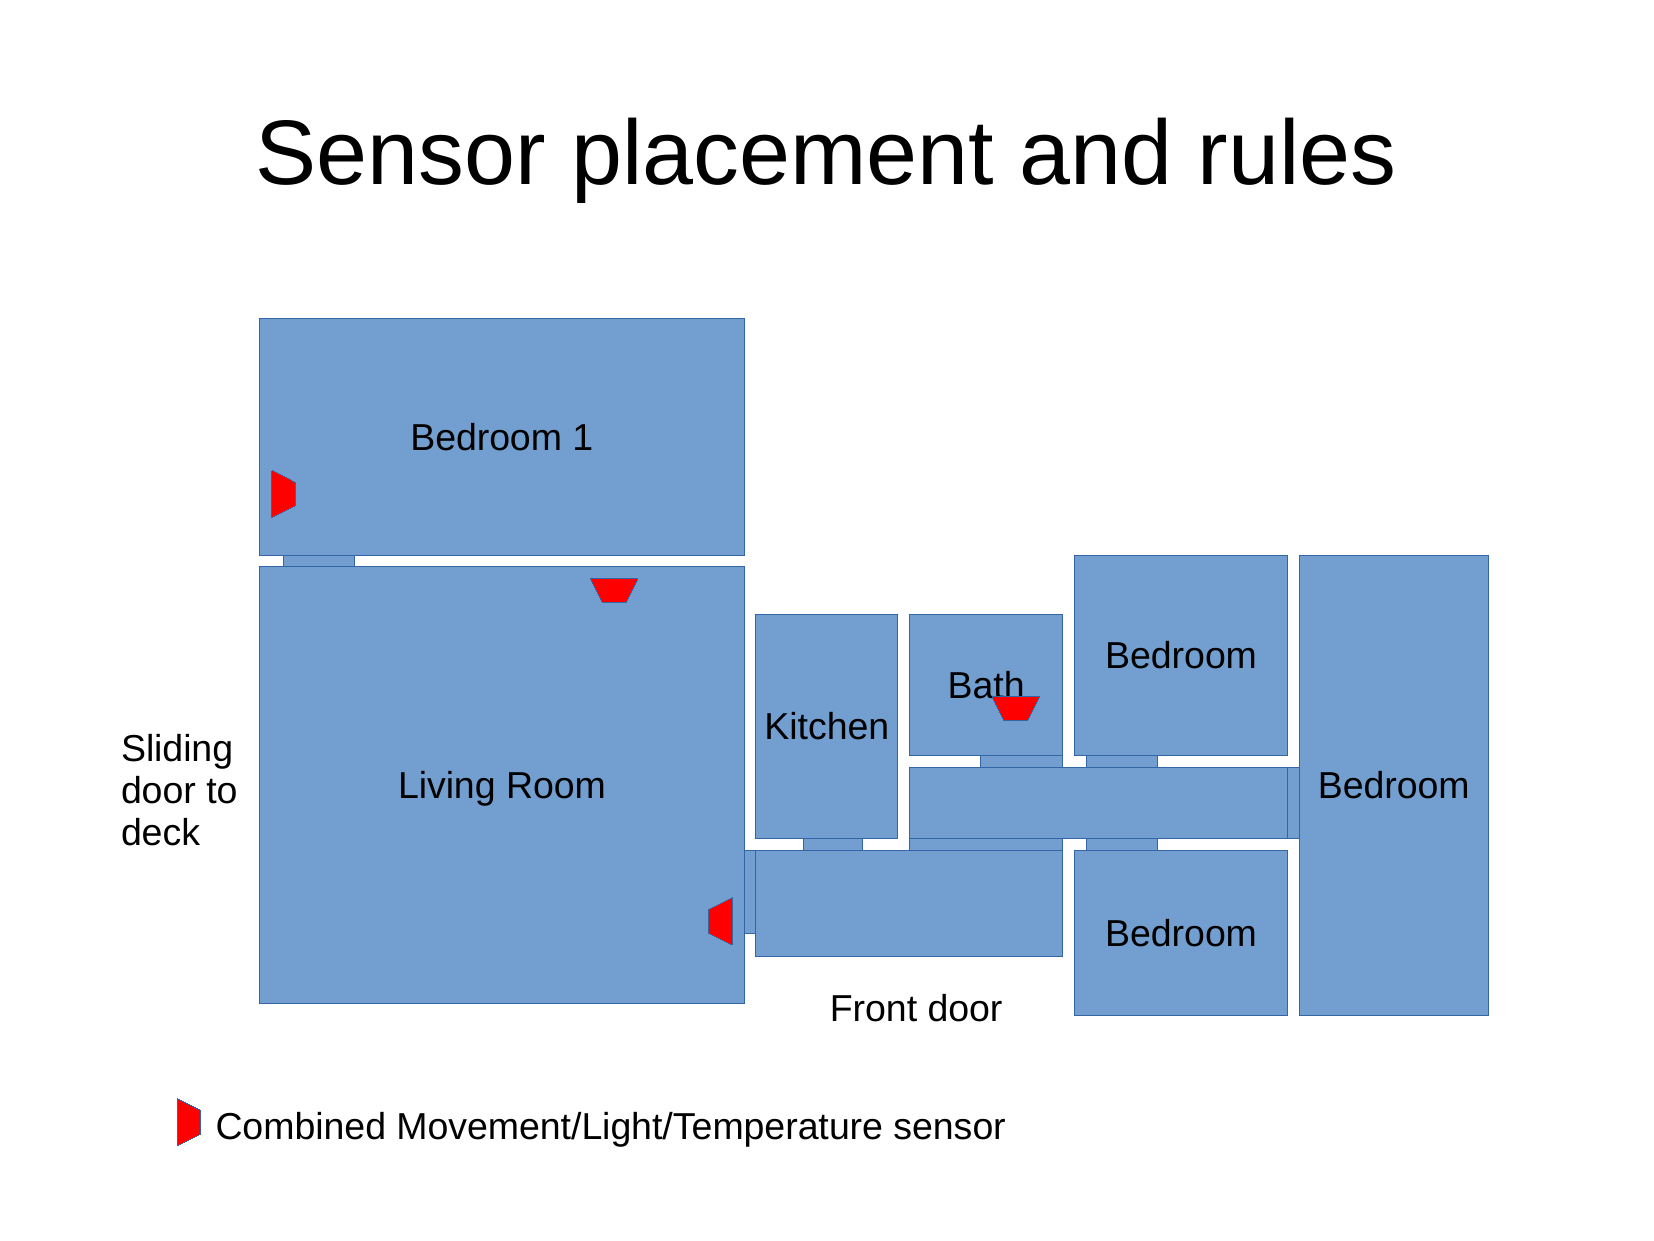

# Sensor placement and rules
Bedroom 1
Bedroom
Bedroom
Living Room
Kitchen
Bath
Sliding door to deck
Bedroom
Front door
Combined Movement/Light/Temperature sensor